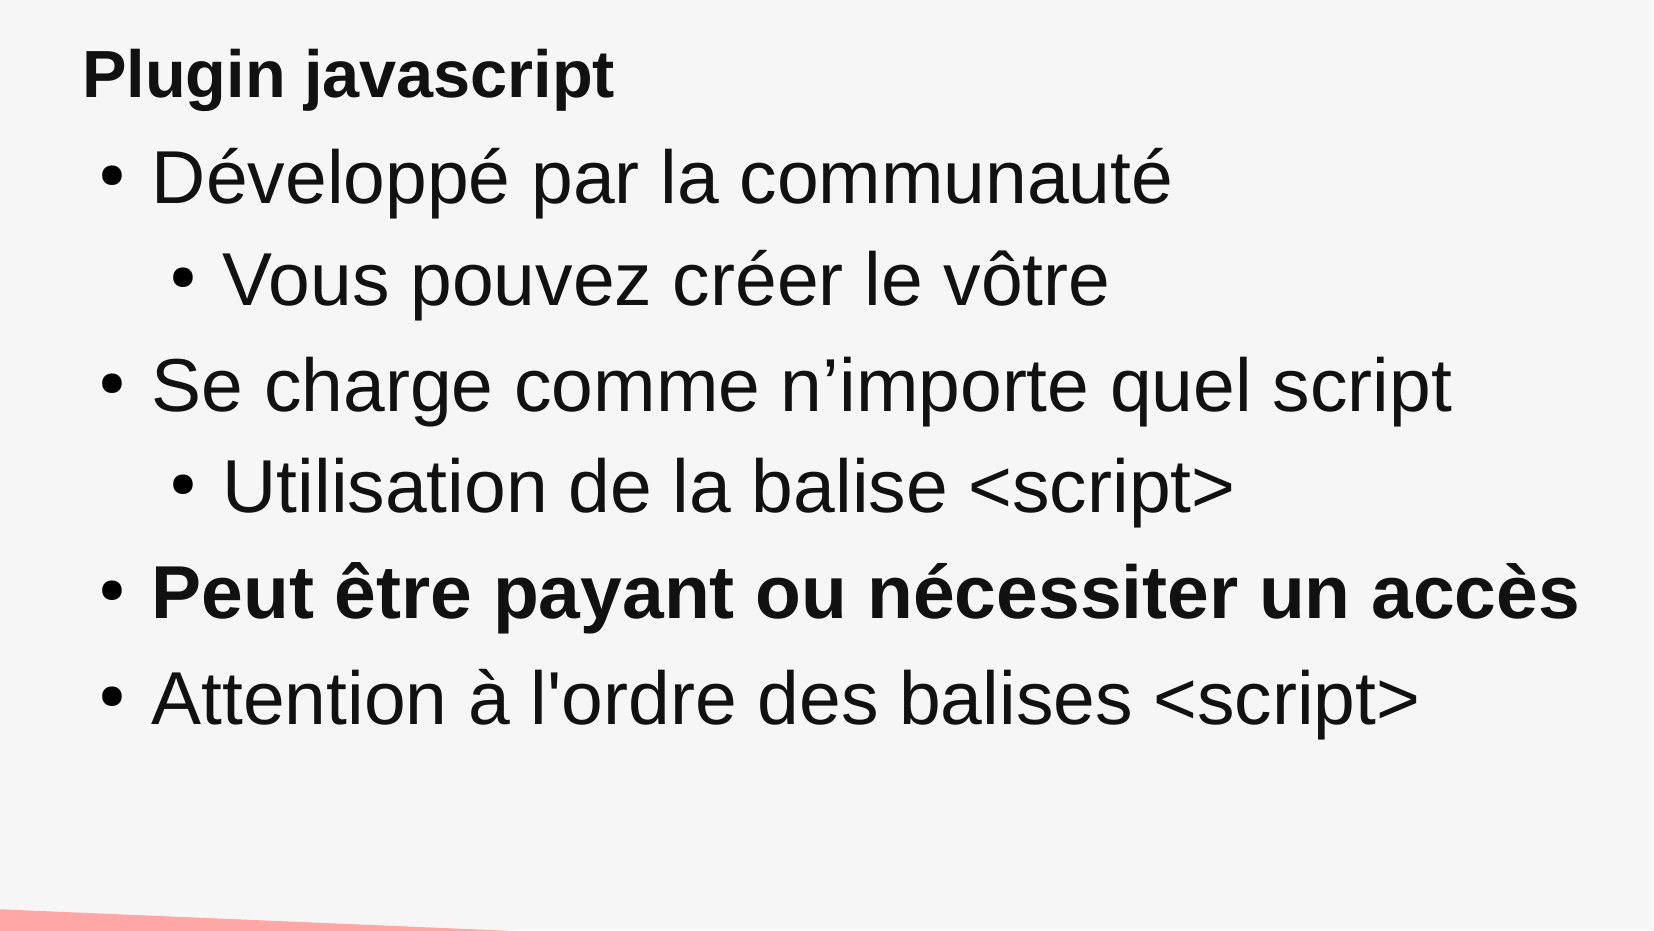

# Plugin javascript
Développé par la communauté
Vous pouvez créer le vôtre
Se charge comme n’importe quel script
Utilisation de la balise <script>
Peut être payant ou nécessiter un accès
Attention à l'ordre des balises <script>